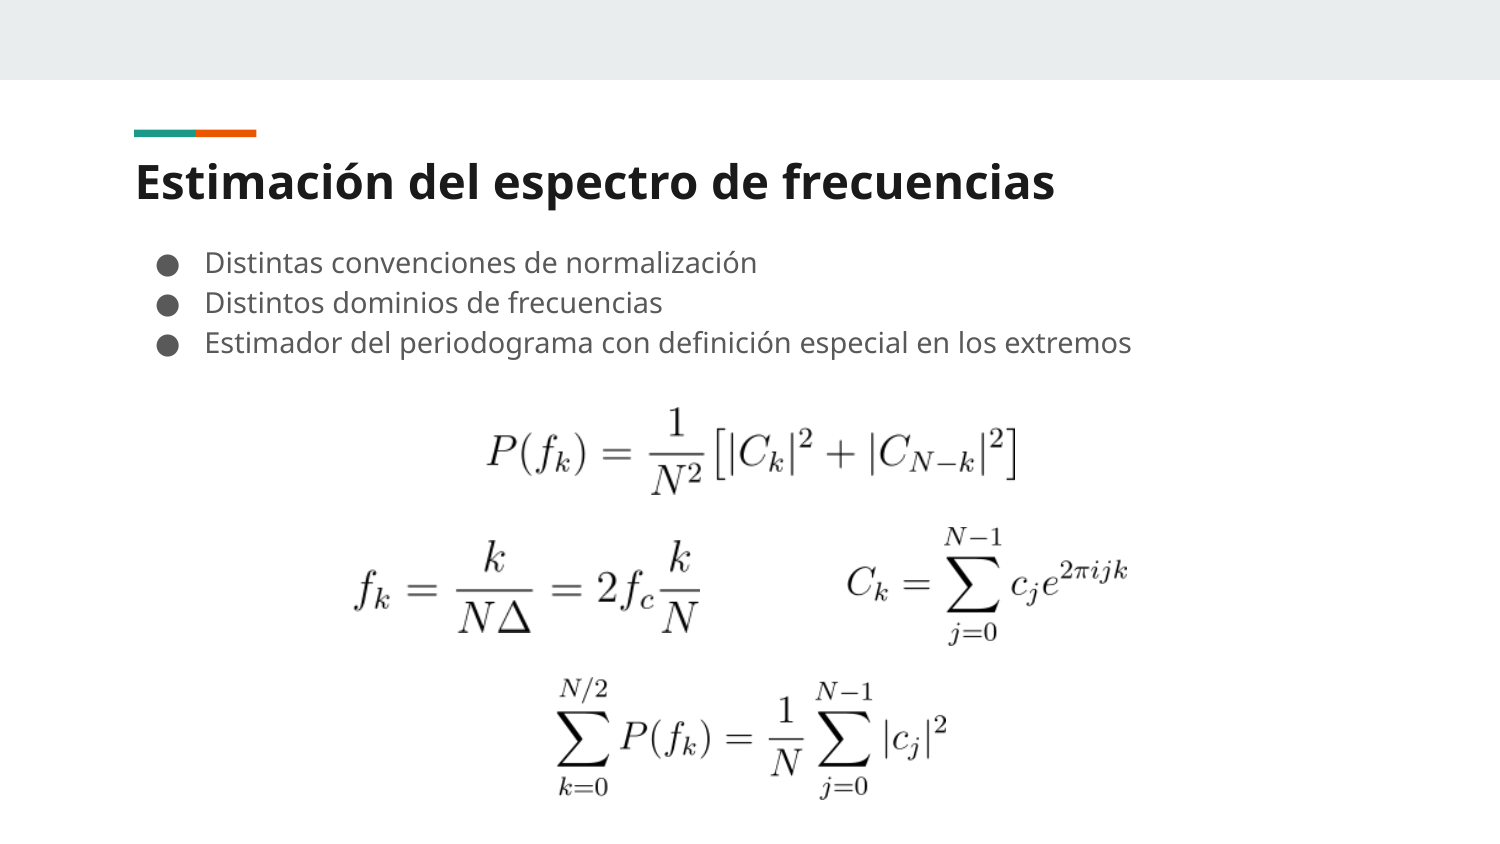

# Estimación del espectro de frecuencias
Distintas convenciones de normalización
Distintos dominios de frecuencias
Estimador del periodograma con definición especial en los extremos